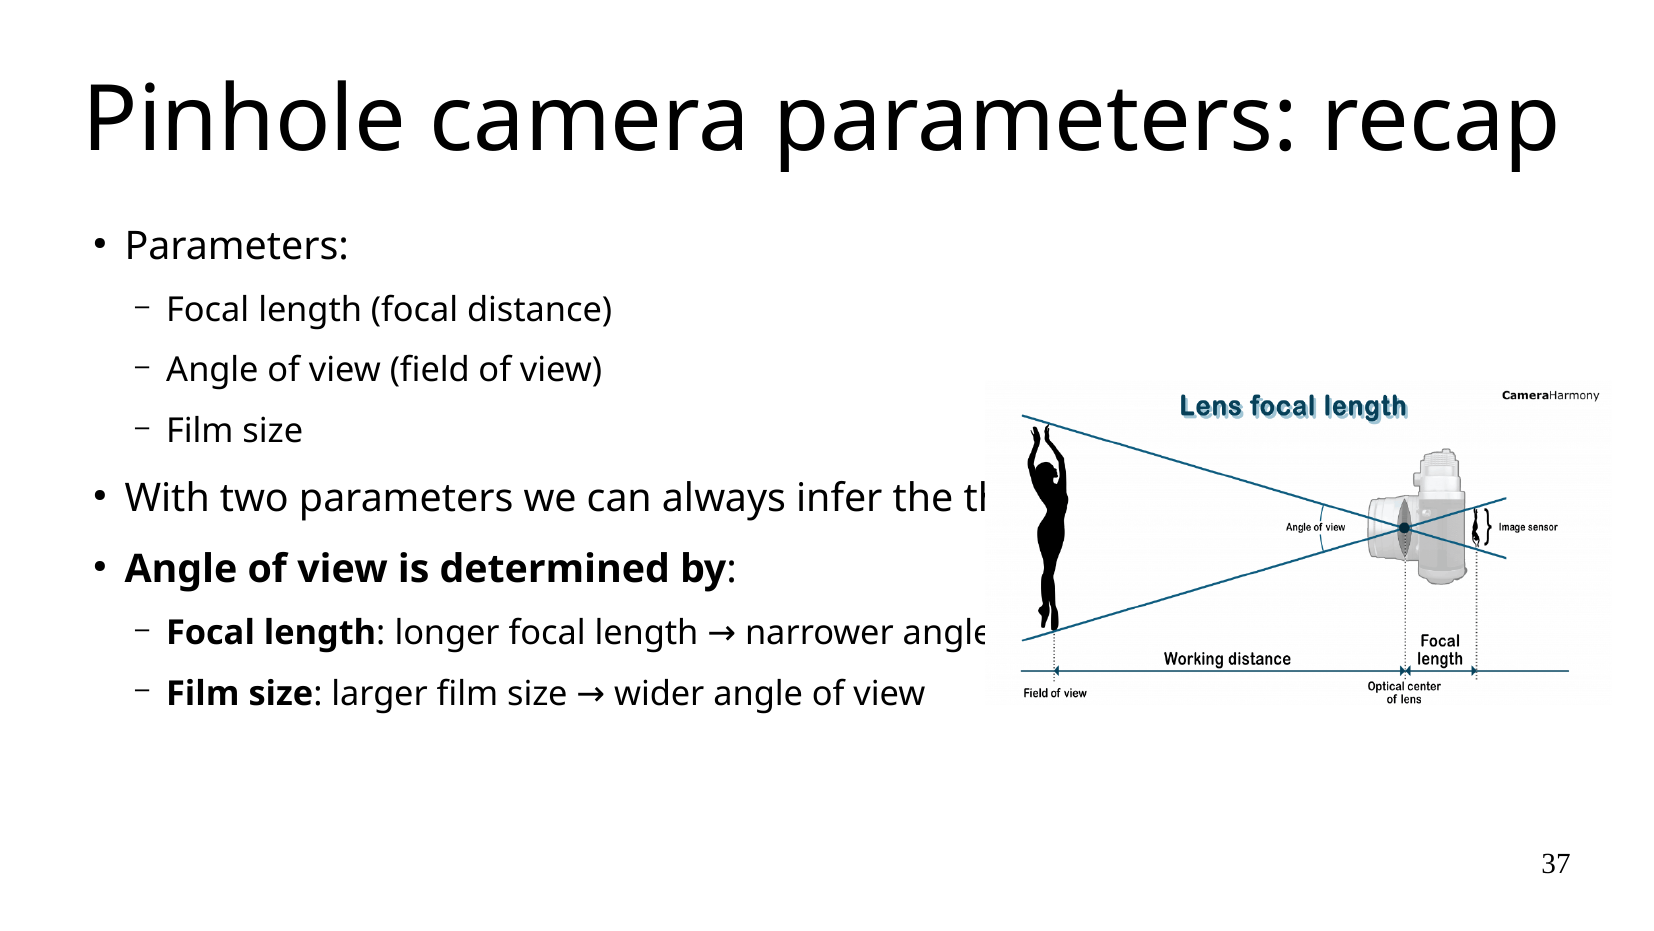

# Pinhole camera parameters: recap
Parameters:
Focal length (focal distance)
Angle of view (field of view)
Film size
With two parameters we can always infer the third one
Angle of view is determined by:
Focal length: longer focal length → narrower angle of view
Film size: larger film size → wider angle of view
37